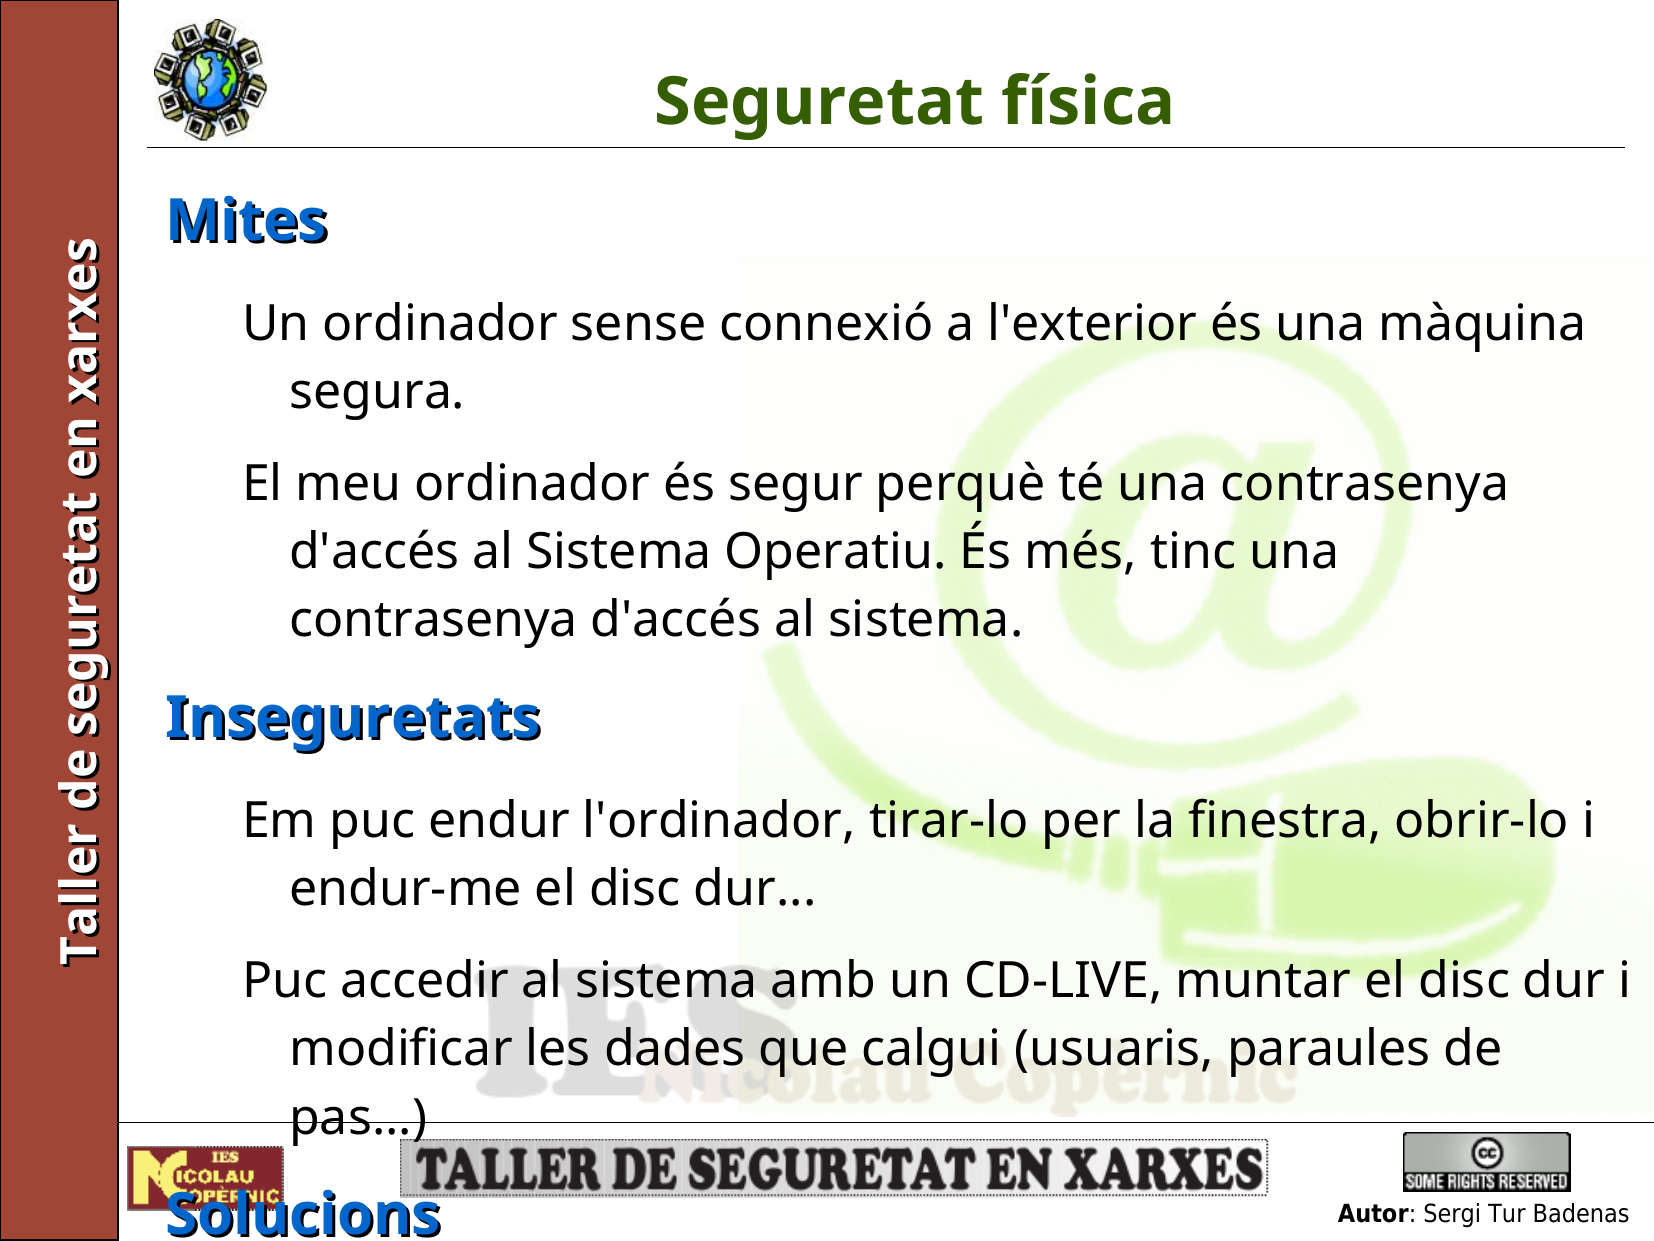

# Seguretat física
Mites
Un ordinador sense connexió a l'exterior és una màquina segura.
El meu ordinador és segur perquè té una contrasenya d'accés al Sistema Operatiu. És més, tinc una contrasenya d'accés al sistema.
Inseguretats
Em puc endur l'ordinador, tirar-lo per la finestra, obrir-lo i endur-me el disc dur...
Puc accedir al sistema amb un CD-LIVE, muntar el disc dur i modificar les dades que calgui (usuaris, paraules de pas...)
Solucions
Controlar l'accés físic al sistema.
Xifrar totes les dades del disc.